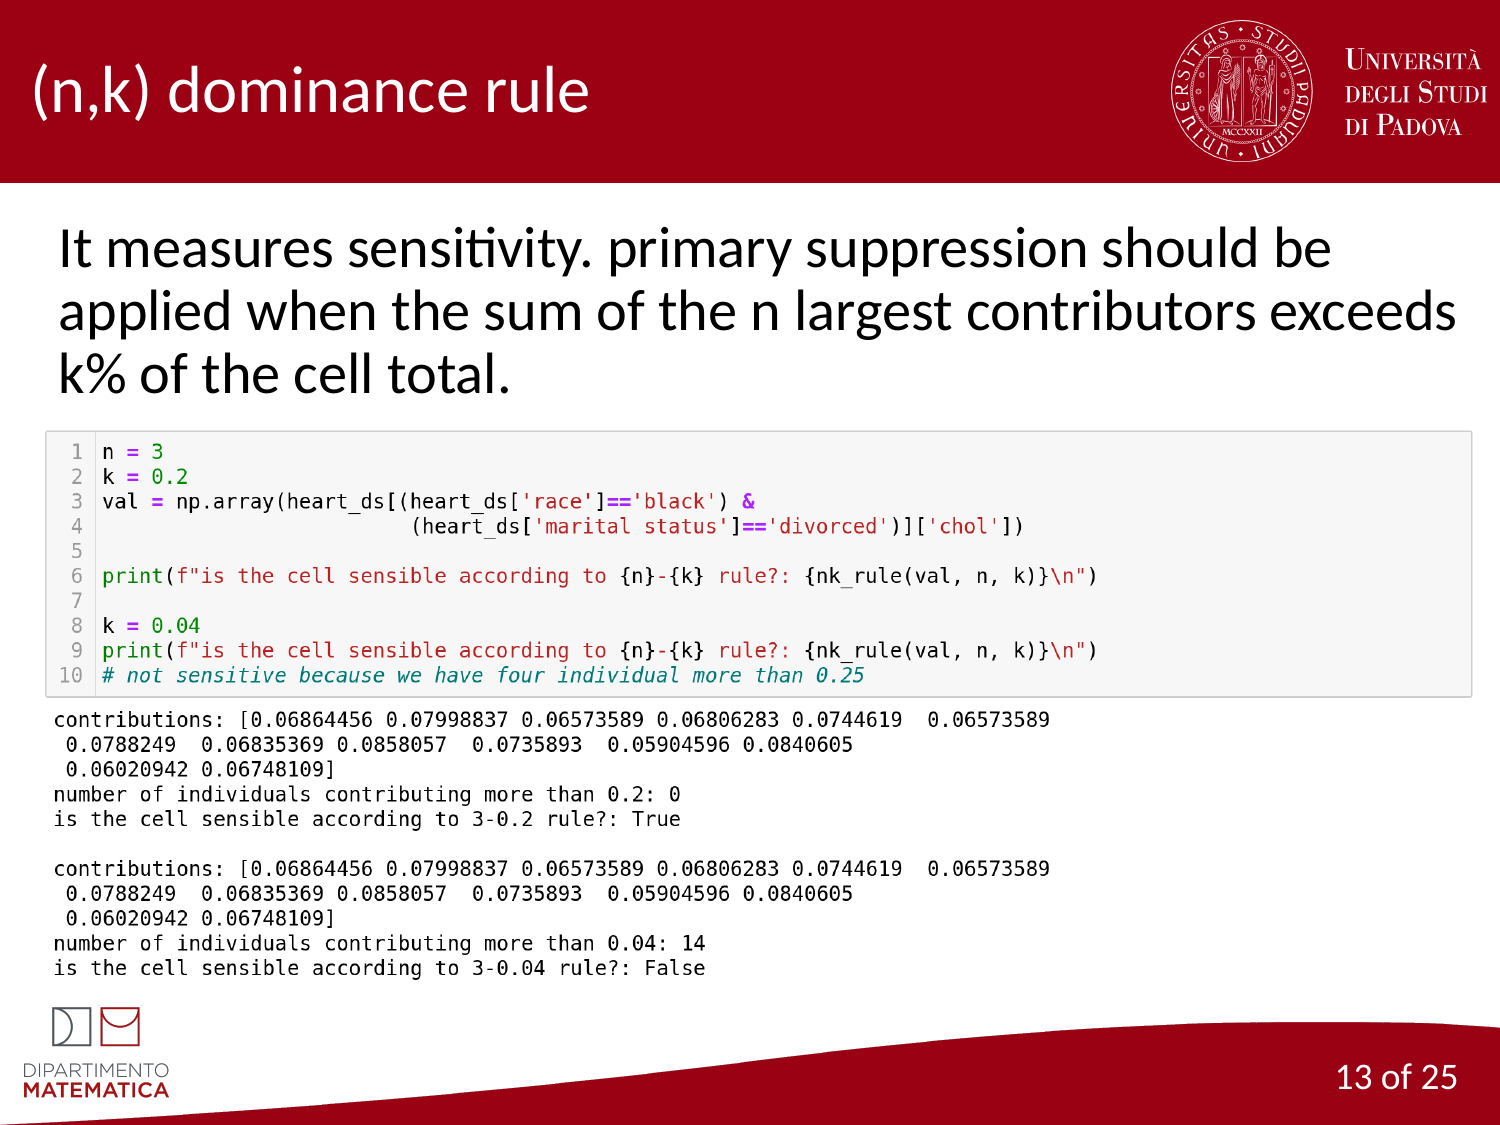

# (n,k) dominance rule
It measures sensitivity. primary suppression should be applied when the sum of the n largest contributors exceeds k% of the cell total.
 of 25